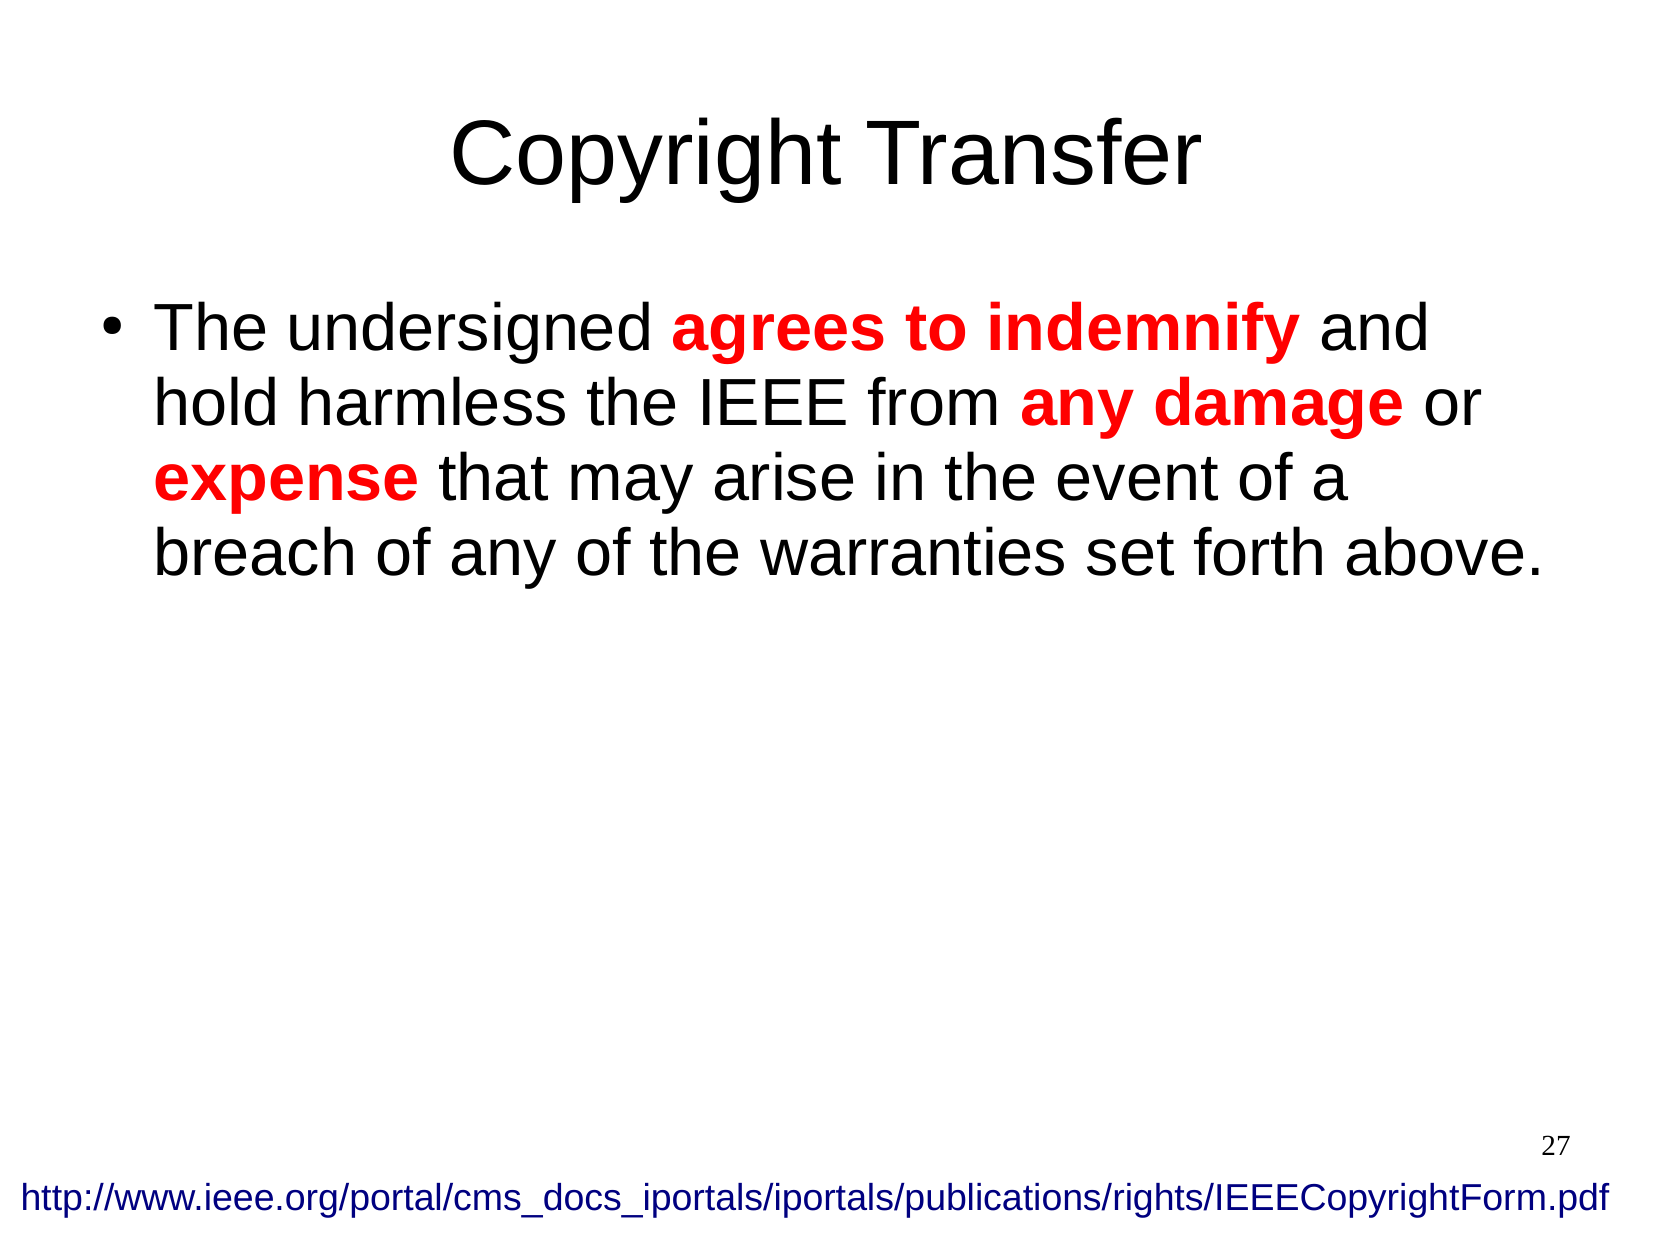

# Copyright Transfer
The undersigned agrees to indemnify and hold harmless the IEEE from any damage or expense that may arise in the event of a breach of any of the warranties set forth above.
27
http://www.ieee.org/portal/cms_docs_iportals/iportals/publications/rights/IEEECopyrightForm.pdf